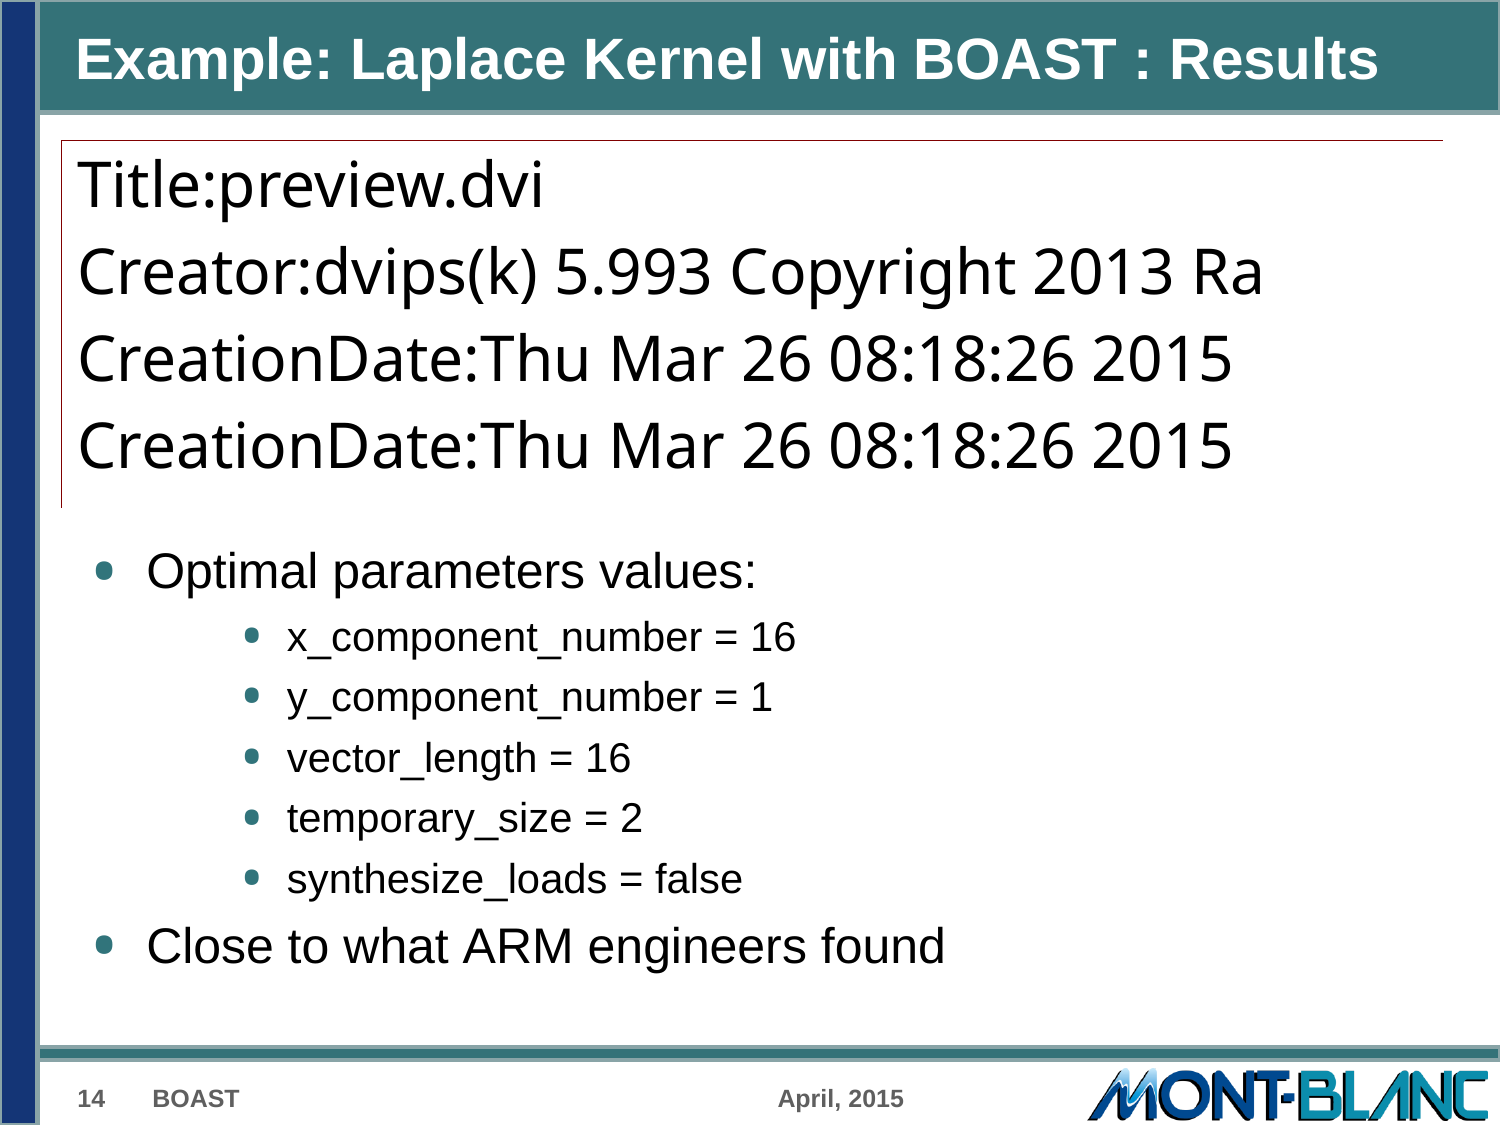

# Example: Laplace Kernel with BOAST : Results
Optimal parameters values:
x_component_number = 16
y_component_number = 1
vector_length = 16
temporary_size = 2
synthesize_loads = false
Close to what ARM engineers found
14
BOAST
April, 2015